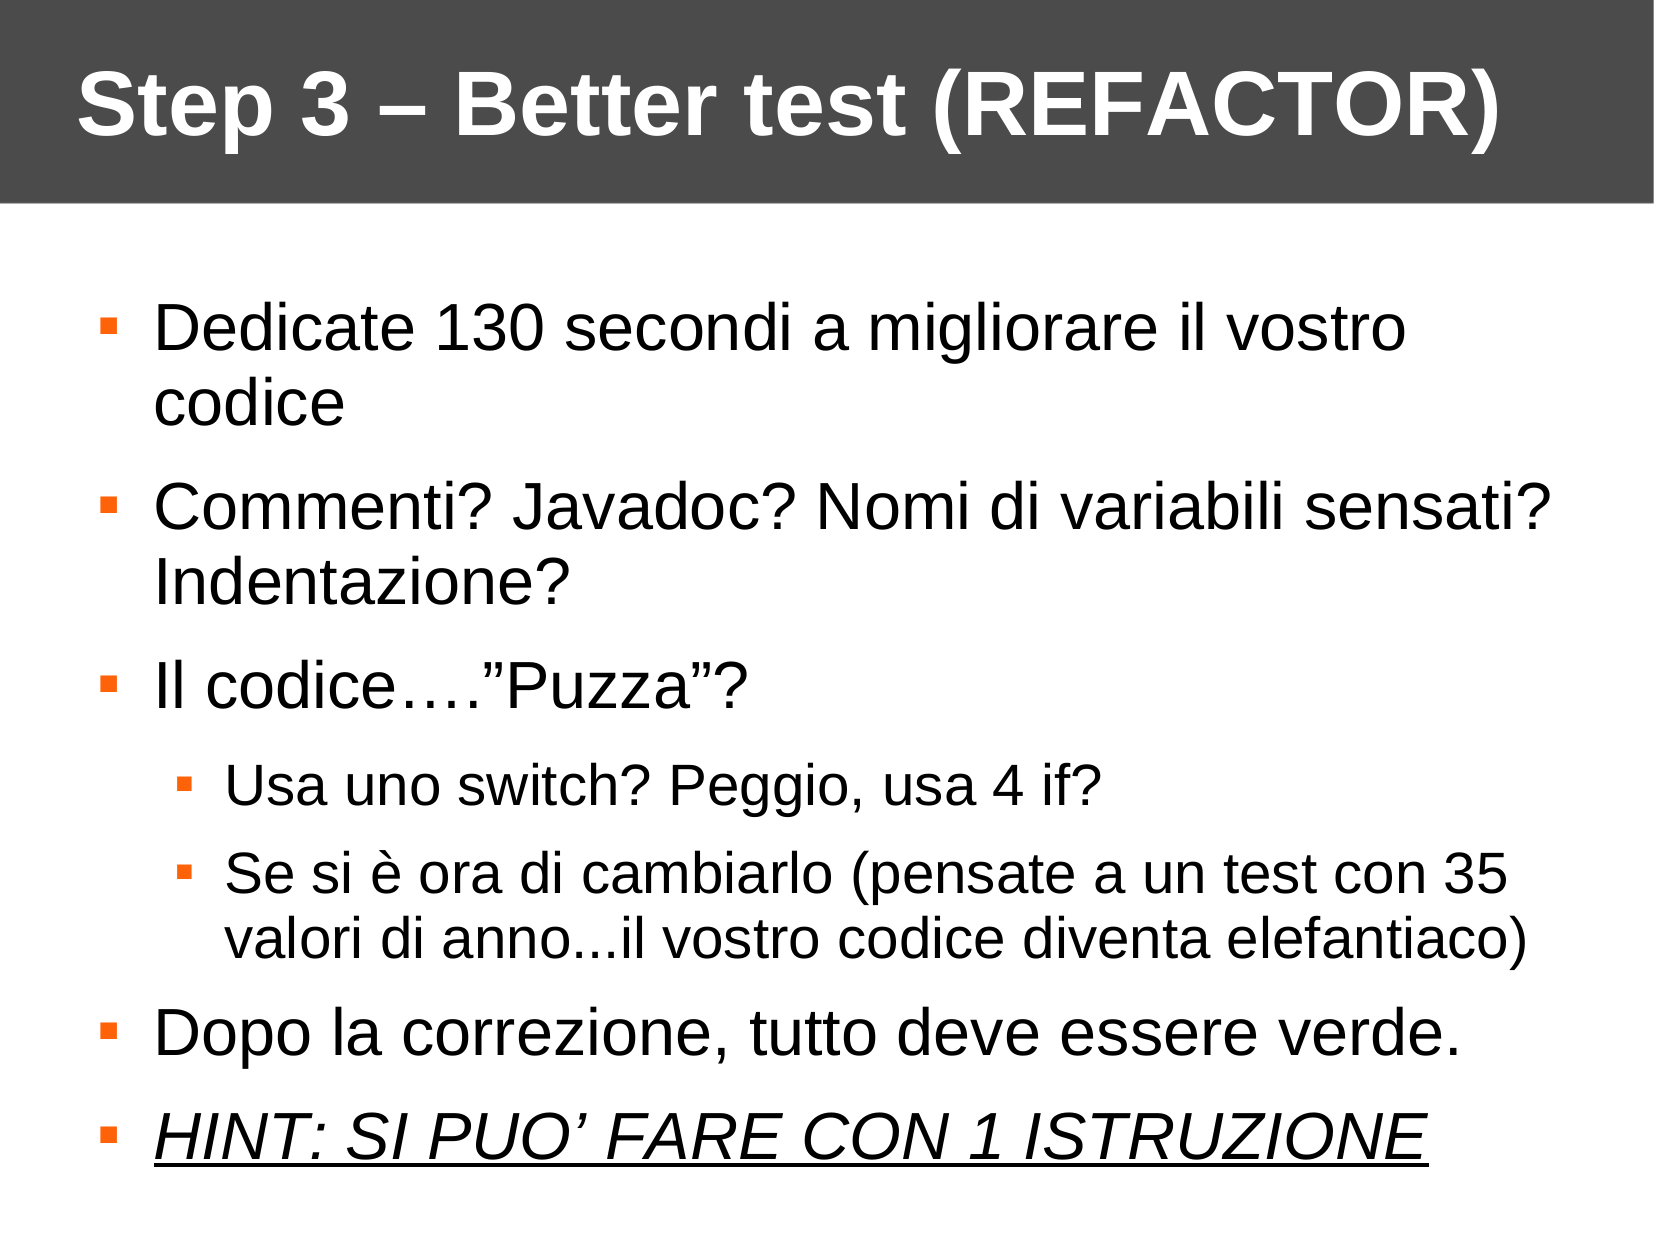

# Step 3 – Better test (REFACTOR)
Dedicate 130 secondi a migliorare il vostro codice
Commenti? Javadoc? Nomi di variabili sensati? Indentazione?
Il codice….”Puzza”?
Usa uno switch? Peggio, usa 4 if?
Se si è ora di cambiarlo (pensate a un test con 35 valori di anno...il vostro codice diventa elefantiaco)
Dopo la correzione, tutto deve essere verde.
HINT: SI PUO’ FARE CON 1 ISTRUZIONE